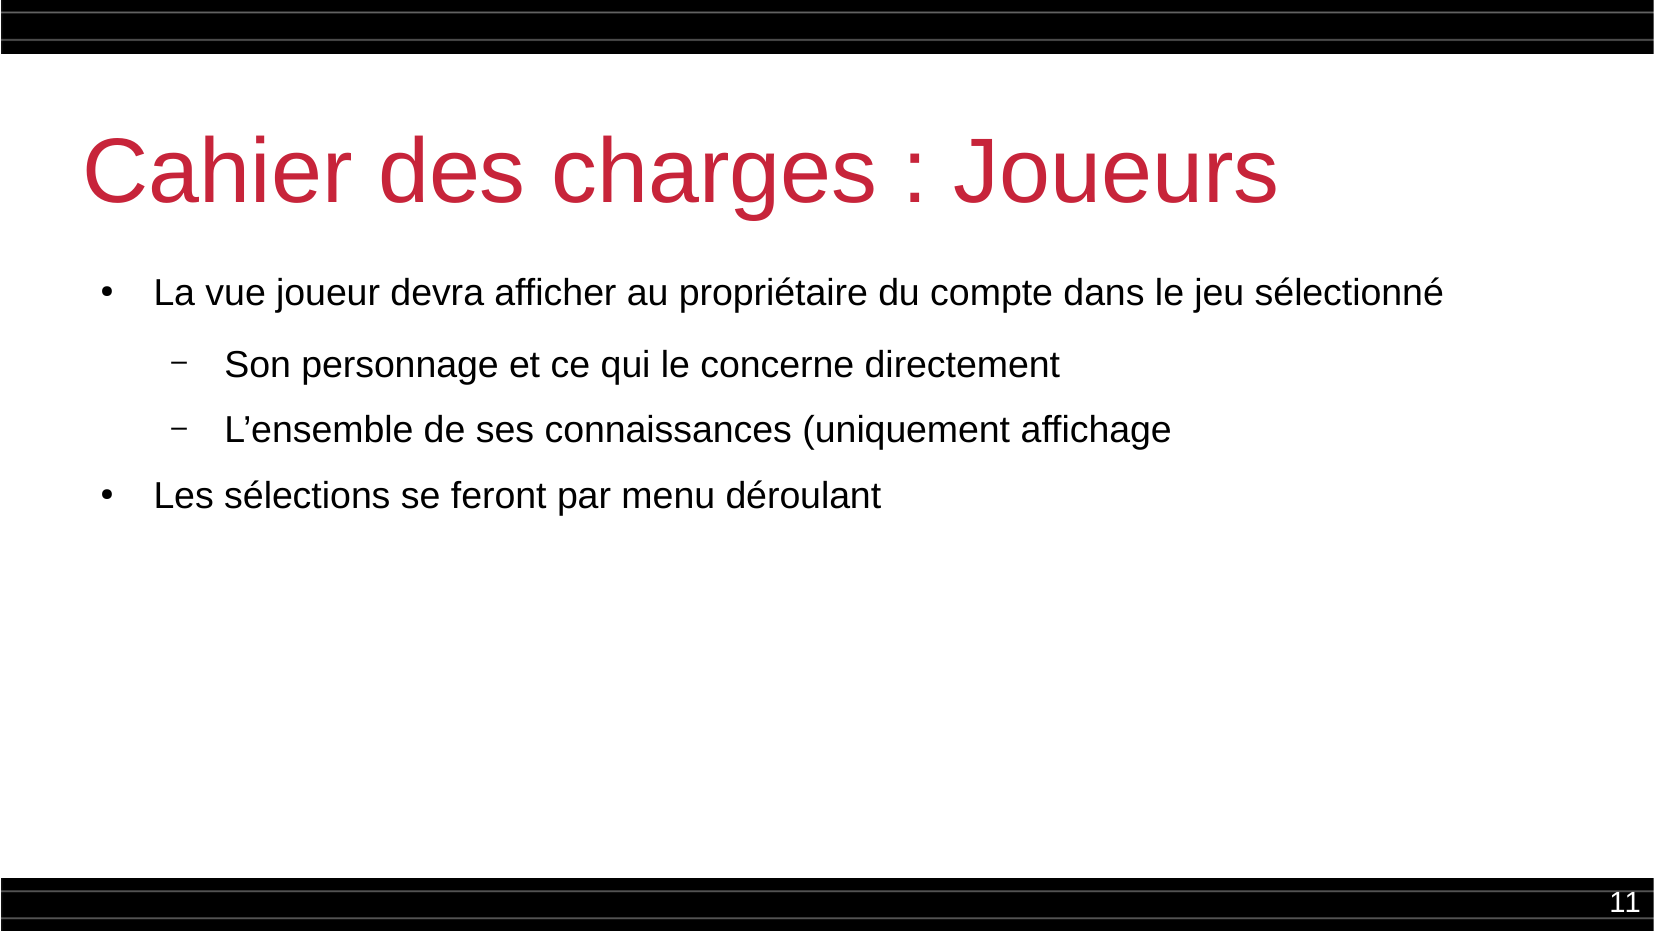

# Cahier des charges : Joueurs
La vue joueur devra afficher au propriétaire du compte dans le jeu sélectionné
Son personnage et ce qui le concerne directement
L’ensemble de ses connaissances (uniquement affichage
Les sélections se feront par menu déroulant